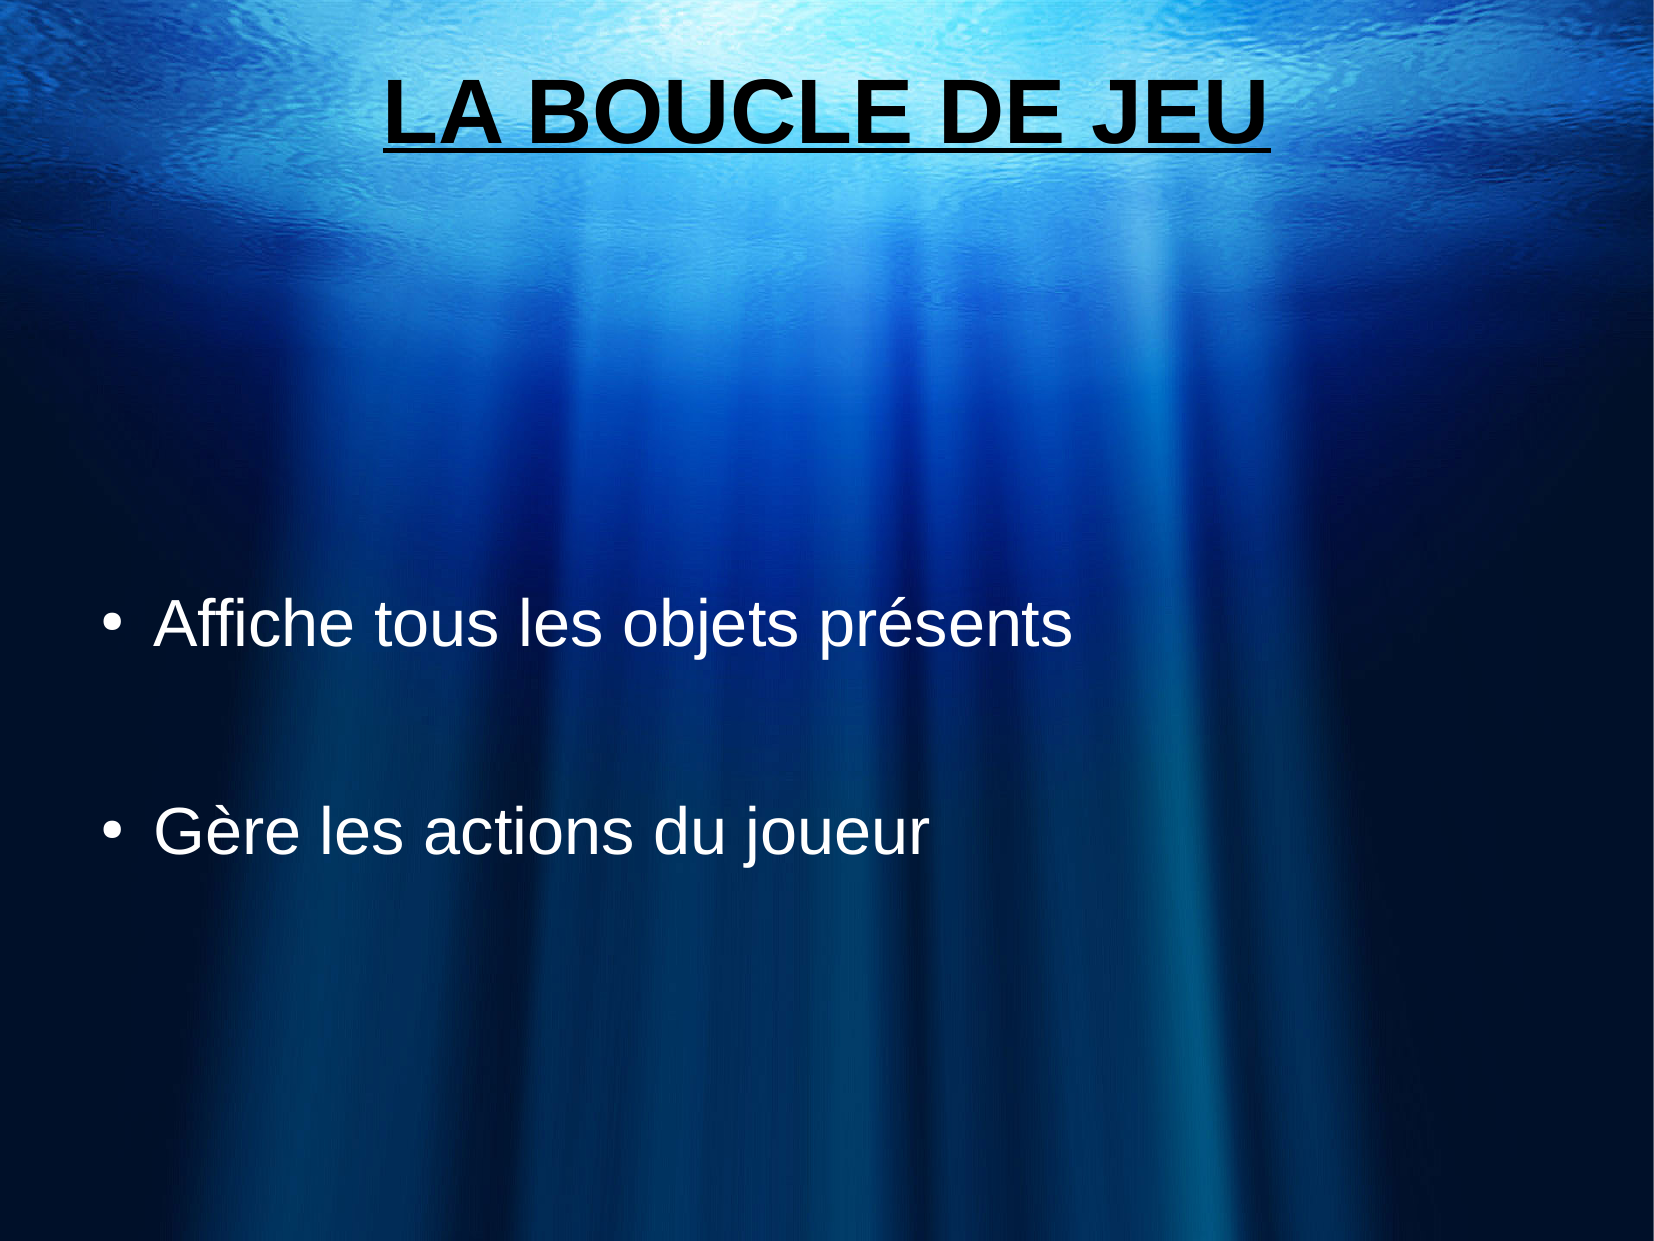

# LA BOUCLE DE JEU
Affiche tous les objets présents
Gère les actions du joueur